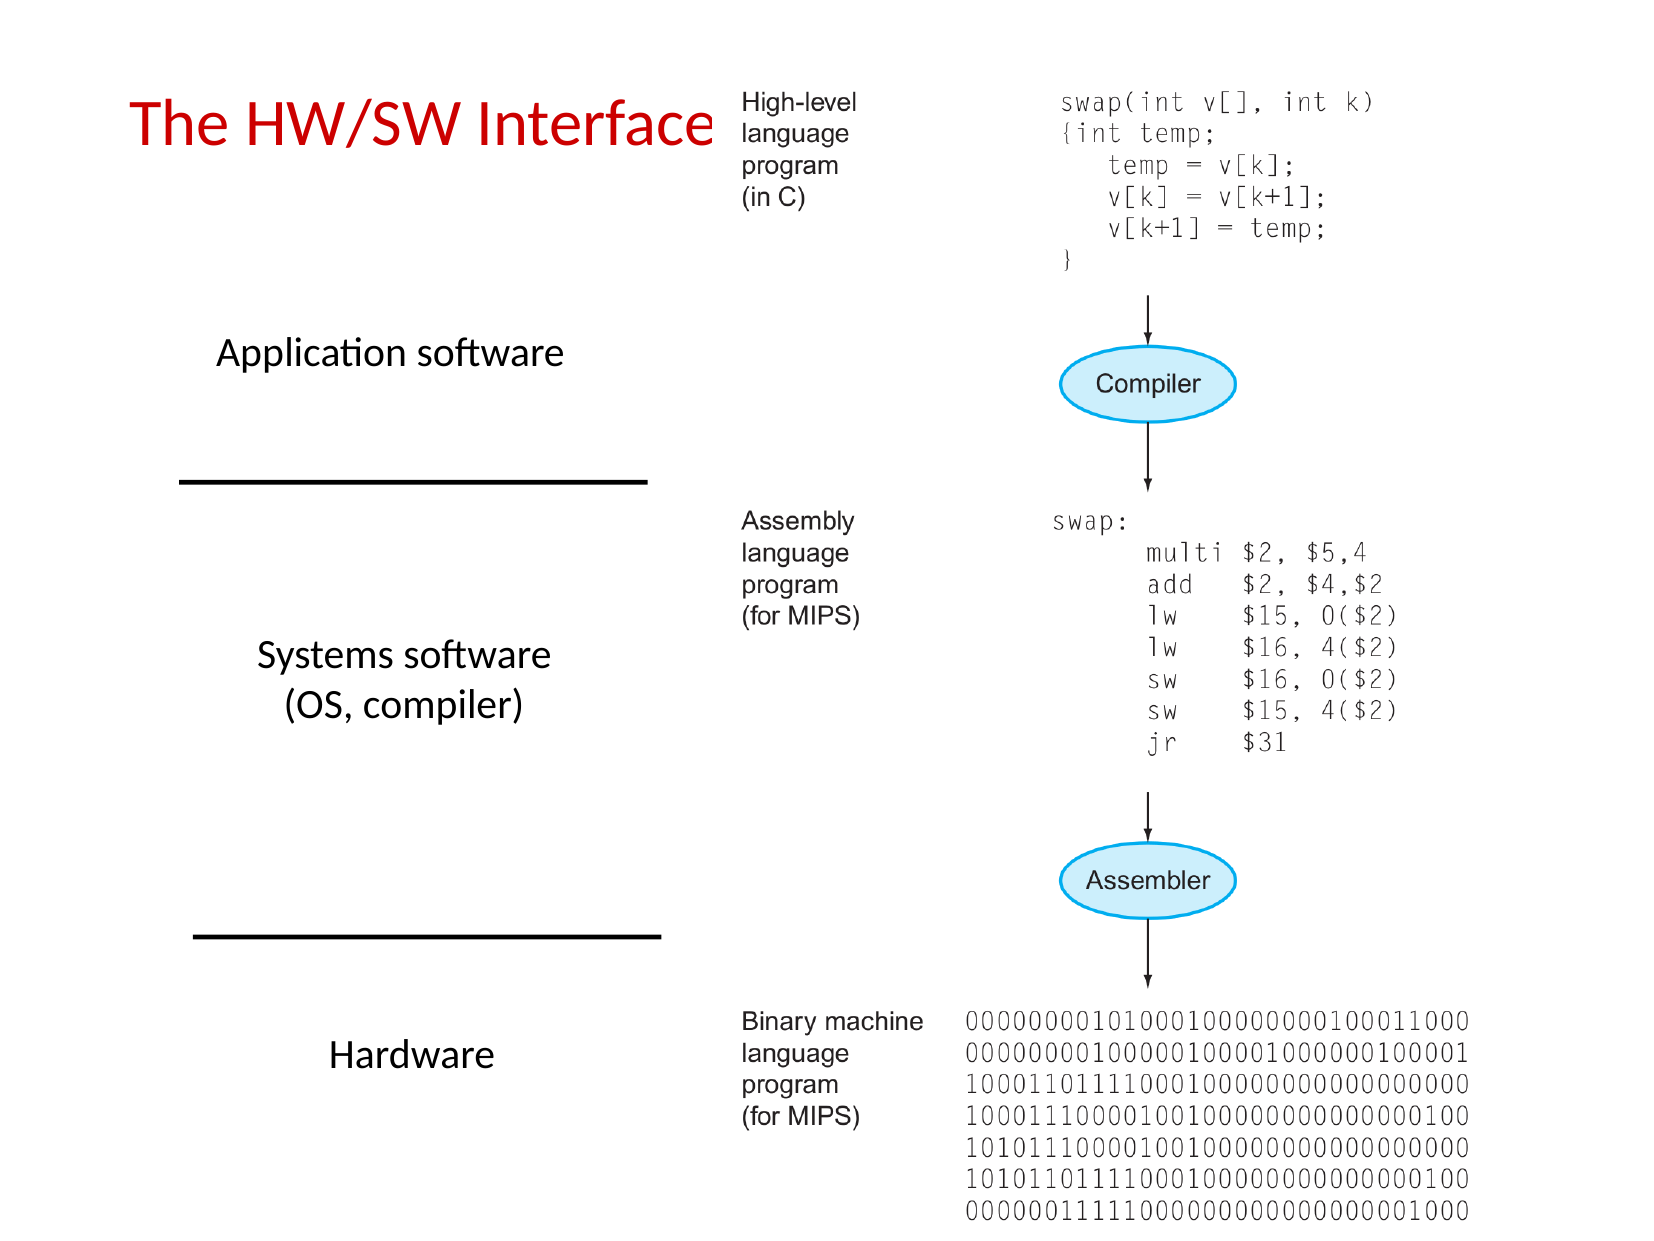

The HW/SW Interface
Application software
Systems software
(OS, compiler)
Hardware